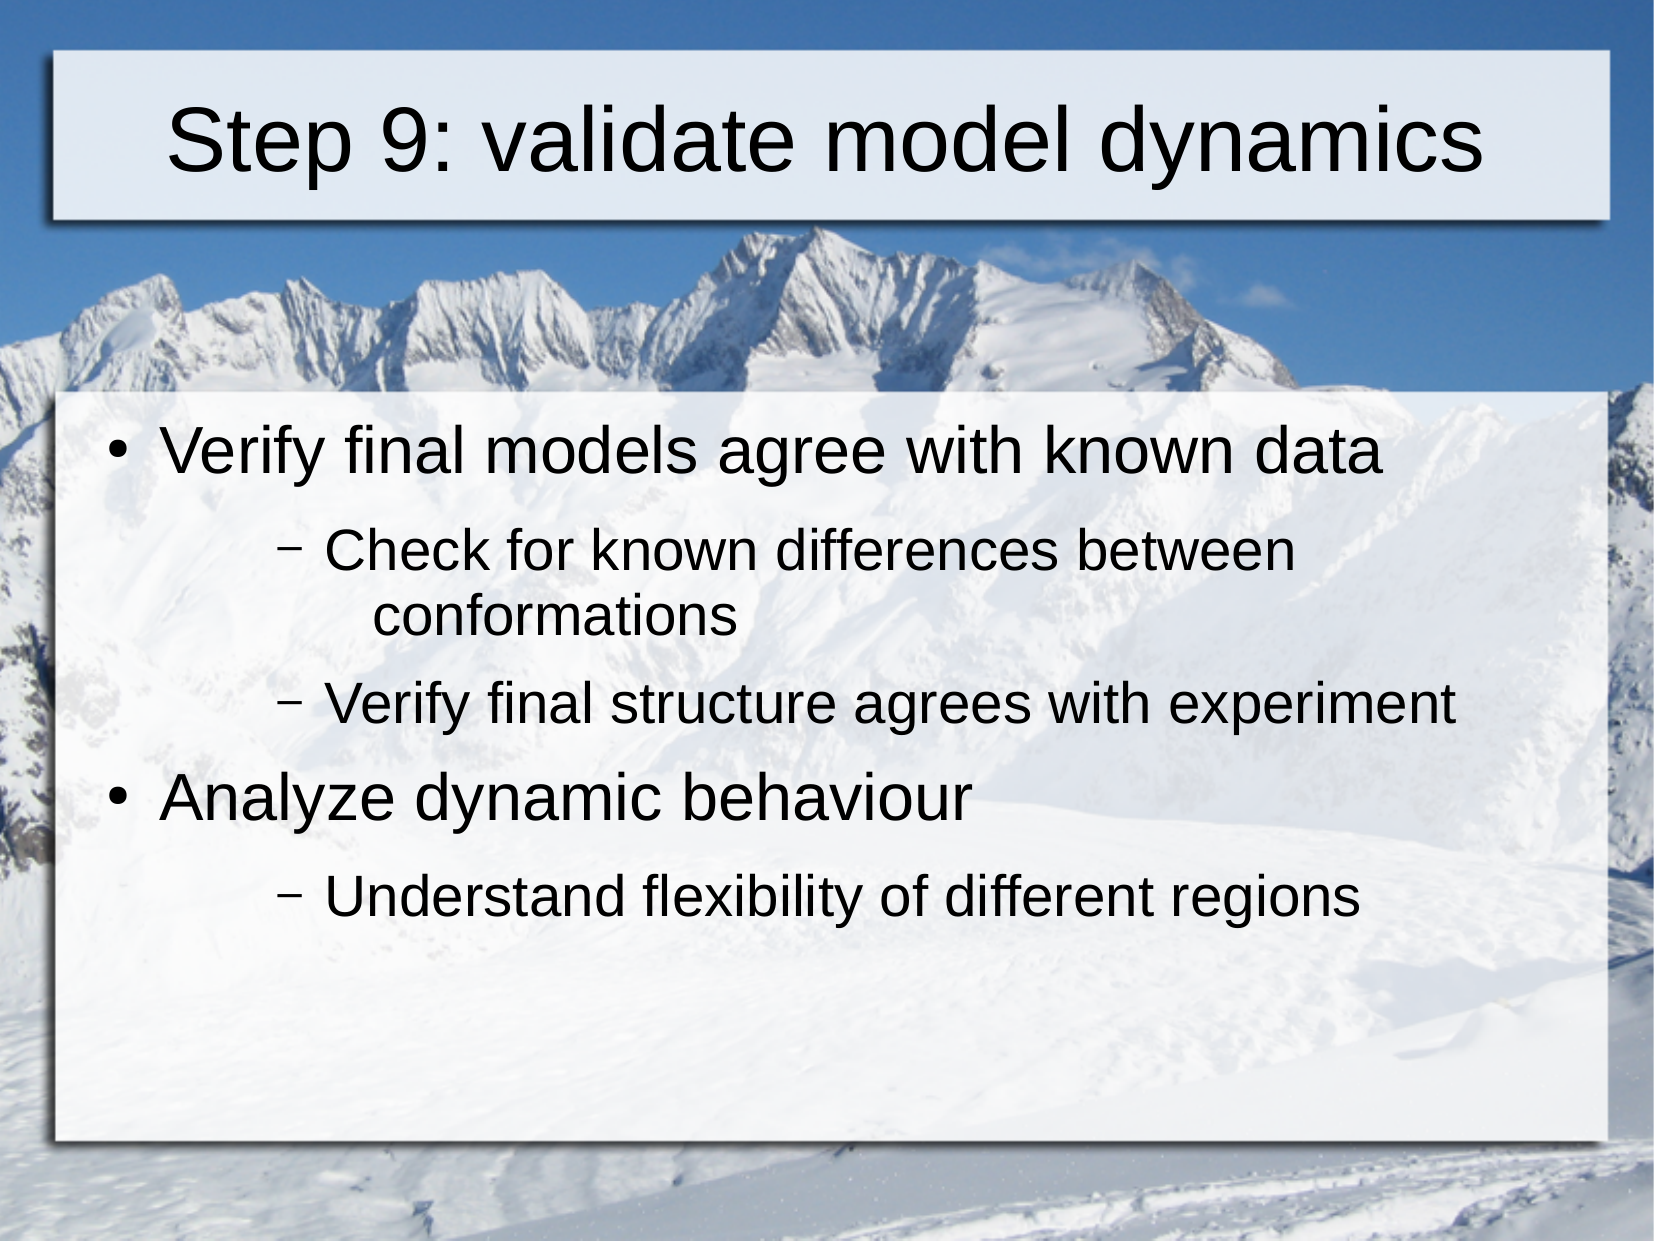

# Step 9: validate model dynamics
Verify final models agree with known data
Check for known differences between conformations
Verify final structure agrees with experiment
Analyze dynamic behaviour
Understand flexibility of different regions